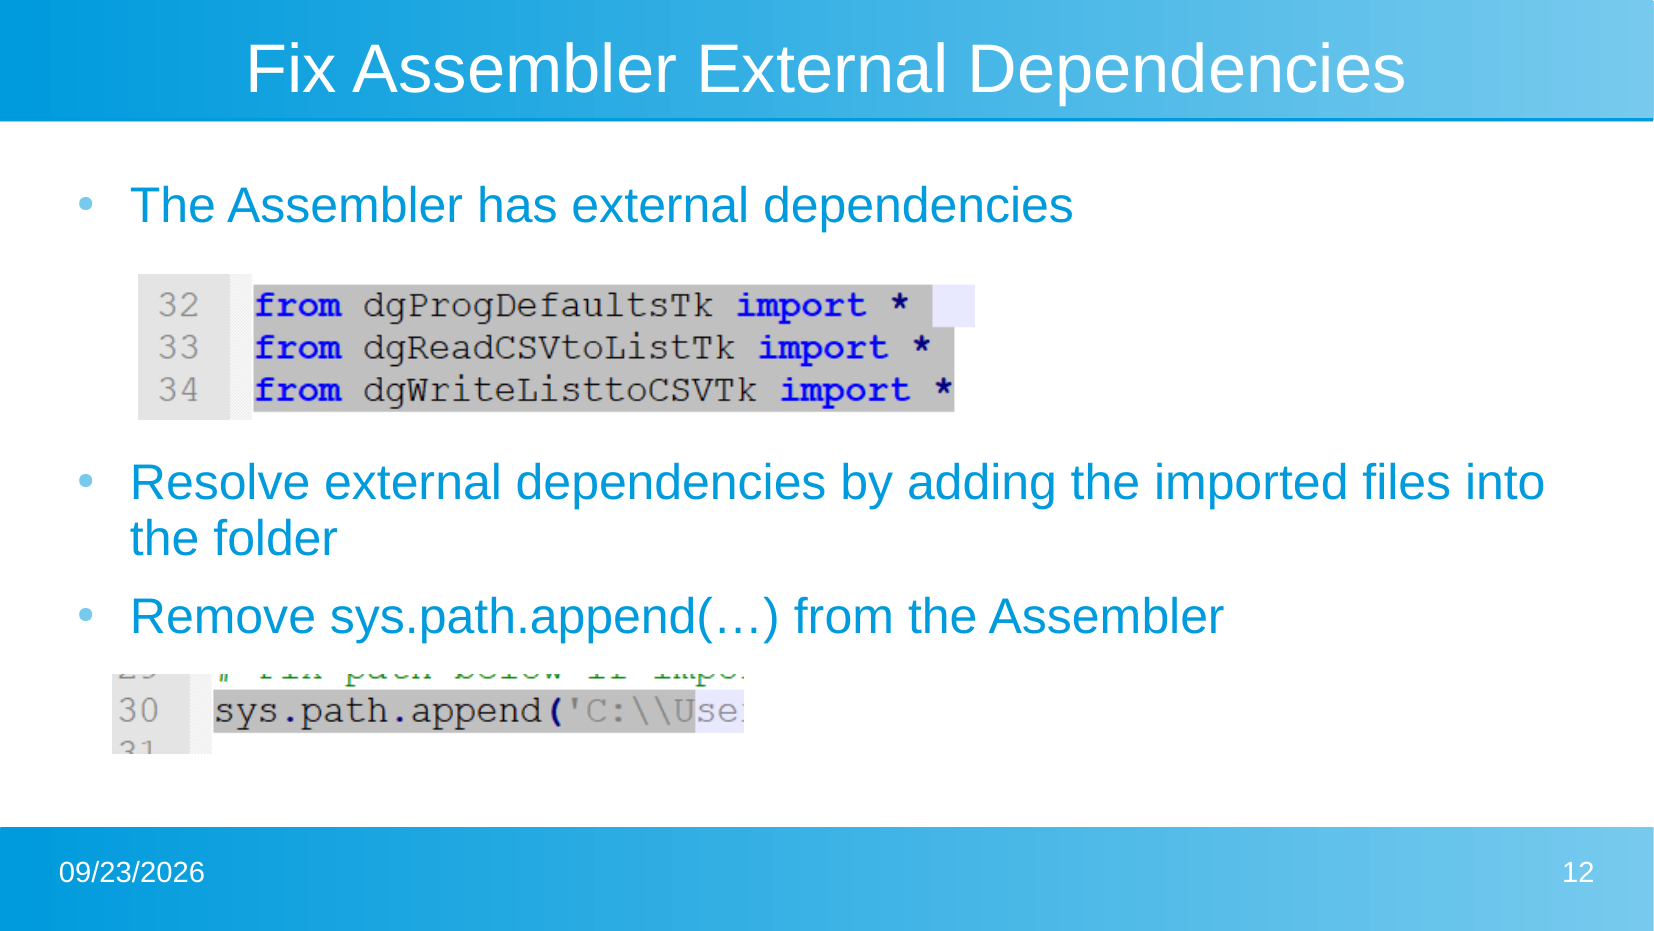

# Fix Assembler External Dependencies
The Assembler has external dependencies
Resolve external dependencies by adding the imported files into the folder
Remove sys.path.append(…) from the Assembler
12